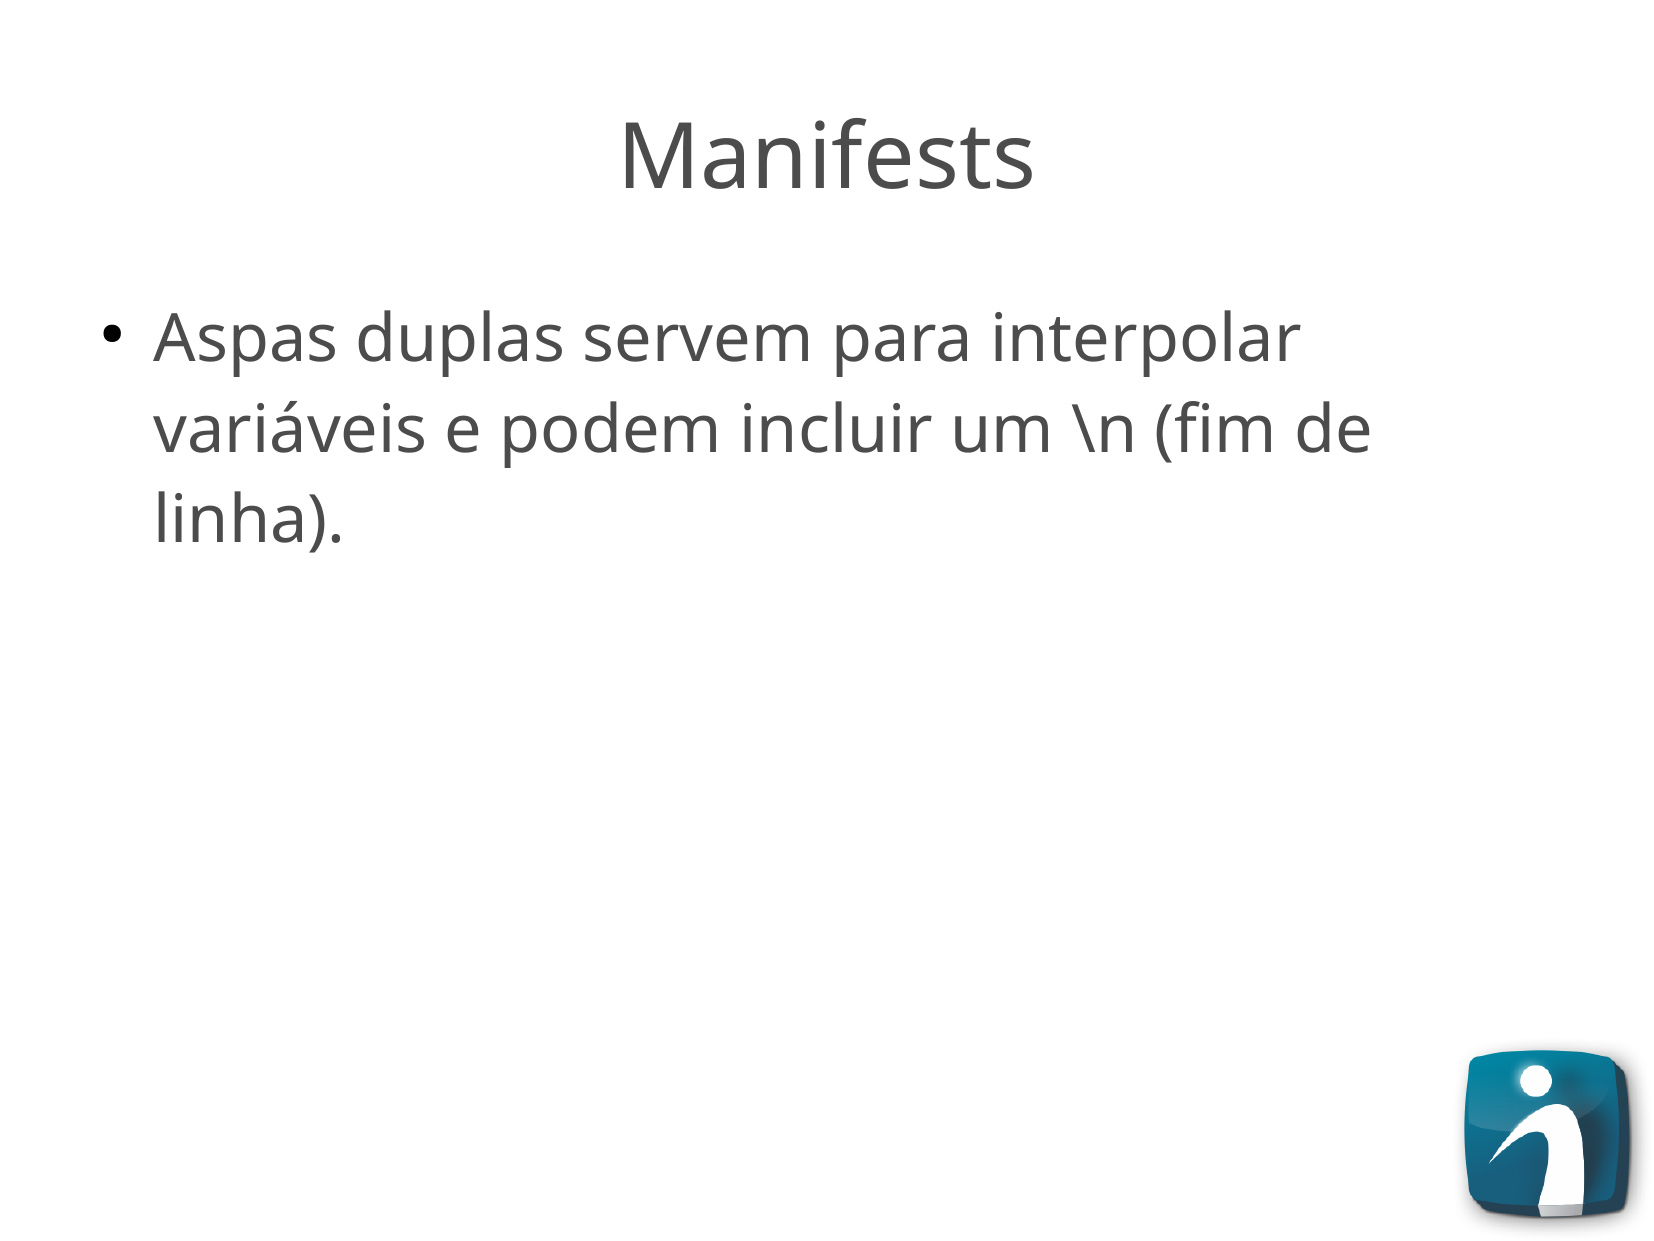

# Manifests
Aspas duplas servem para interpolar variáveis e podem incluir um \n (fim de linha).